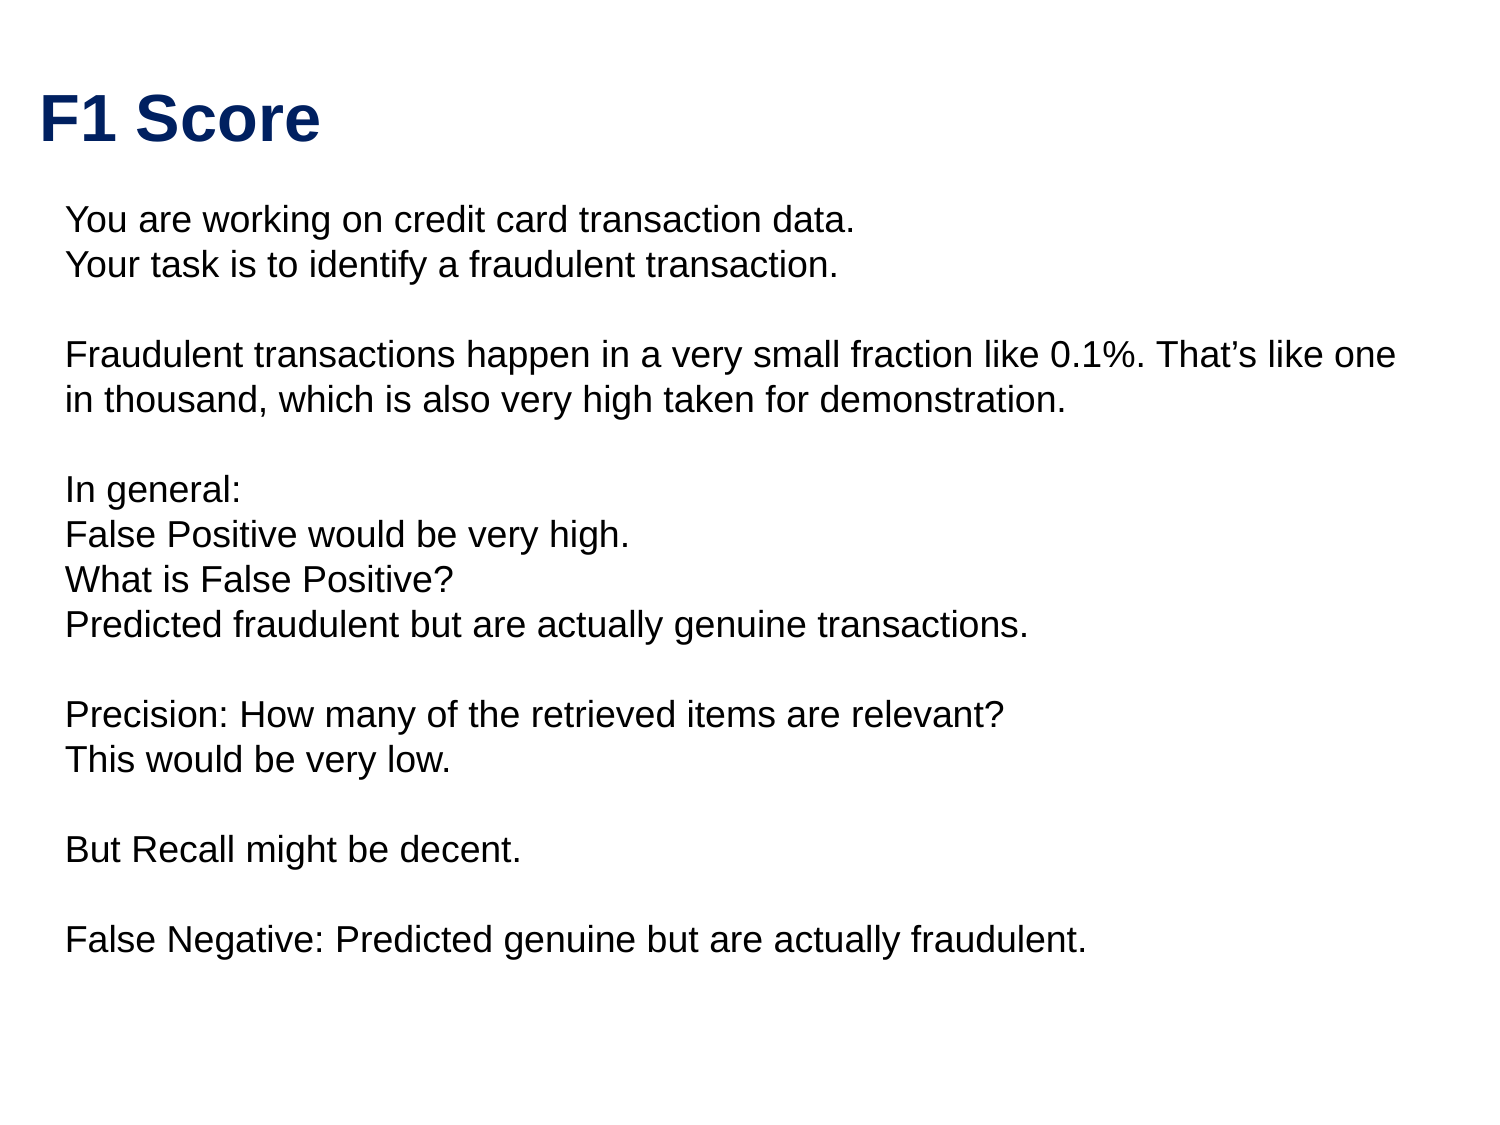

# F1 Score
You are working on credit card transaction data.
Your task is to identify a fraudulent transaction.
Fraudulent transactions happen in a very small fraction like 0.1%. That’s like one in thousand, which is also very high taken for demonstration.
In general:
False Positive would be very high.
What is False Positive?
Predicted fraudulent but are actually genuine transactions.
Precision: How many of the retrieved items are relevant?
This would be very low.
But Recall might be decent.
False Negative: Predicted genuine but are actually fraudulent.